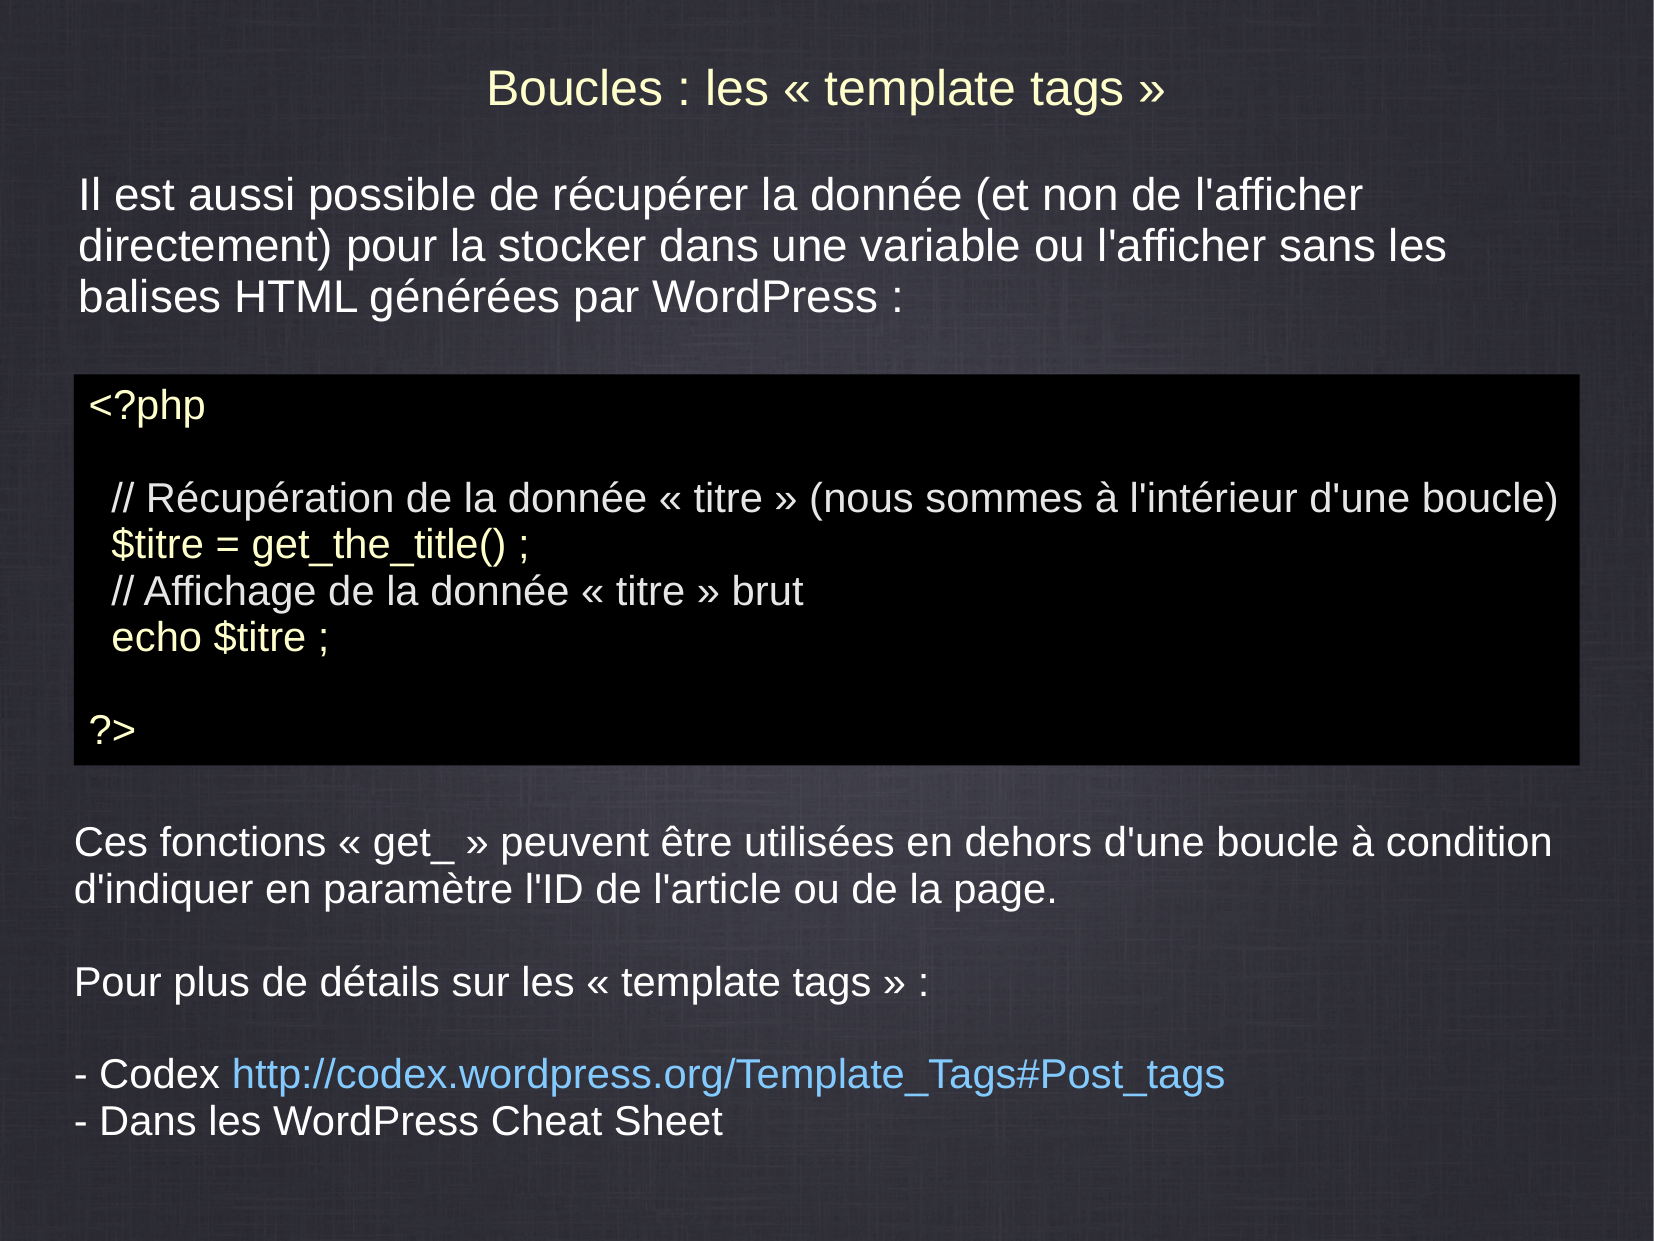

Boucles : les « template tags »
Il est aussi possible de récupérer la donnée (et non de l'afficher directement) pour la stocker dans une variable ou l'afficher sans les balises HTML générées par WordPress :
<?php
 // Récupération de la donnée « titre » (nous sommes à l'intérieur d'une boucle)
 $titre = get_the_title() ;
 // Affichage de la donnée « titre » brut
 echo $titre ;
?>
Ces fonctions « get_ » peuvent être utilisées en dehors d'une boucle à condition d'indiquer en paramètre l'ID de l'article ou de la page.
Pour plus de détails sur les « template tags » :
- Codex http://codex.wordpress.org/Template_Tags#Post_tags
- Dans les WordPress Cheat Sheet